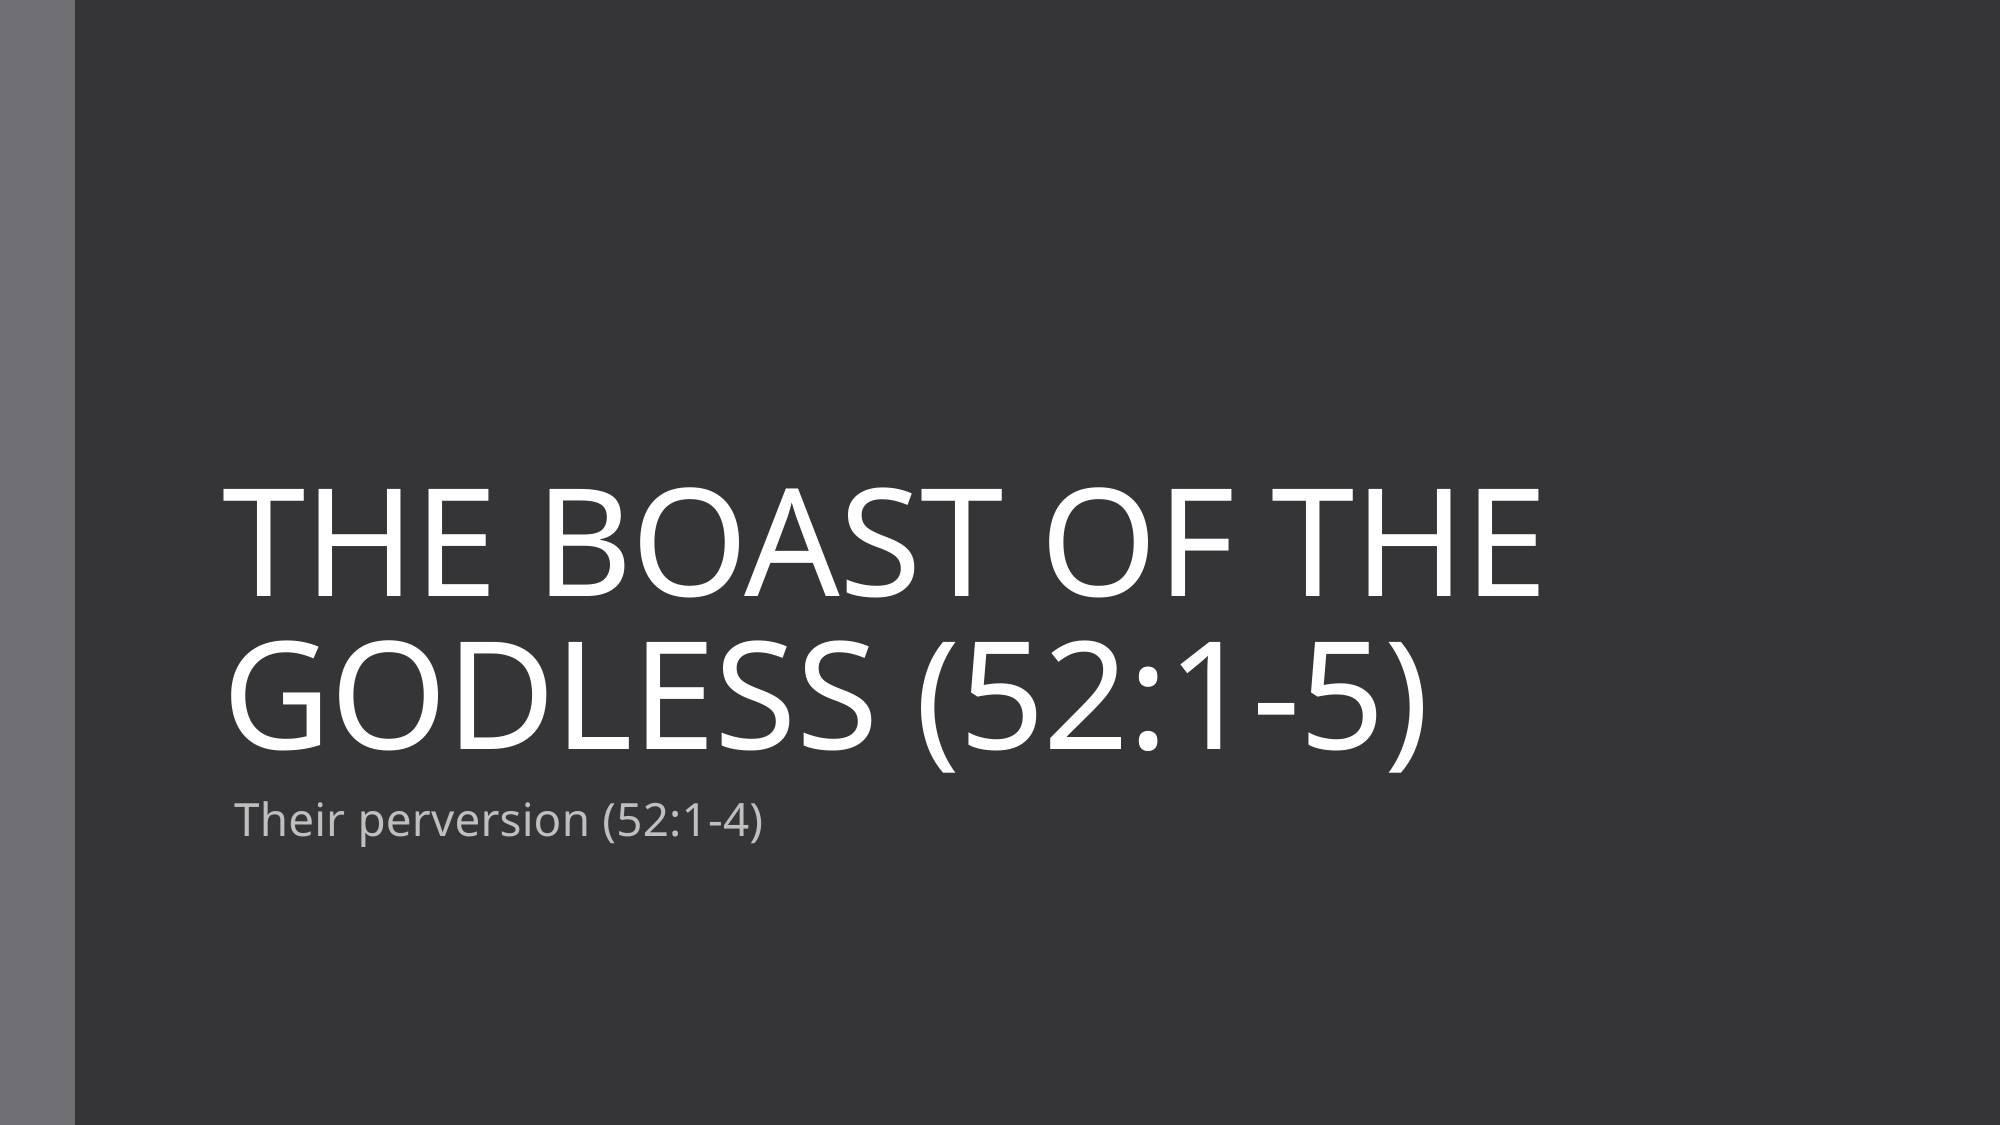

# THE BOAST OF THE GODLESS (52:1-5)
 Their perversion (52:1-4)